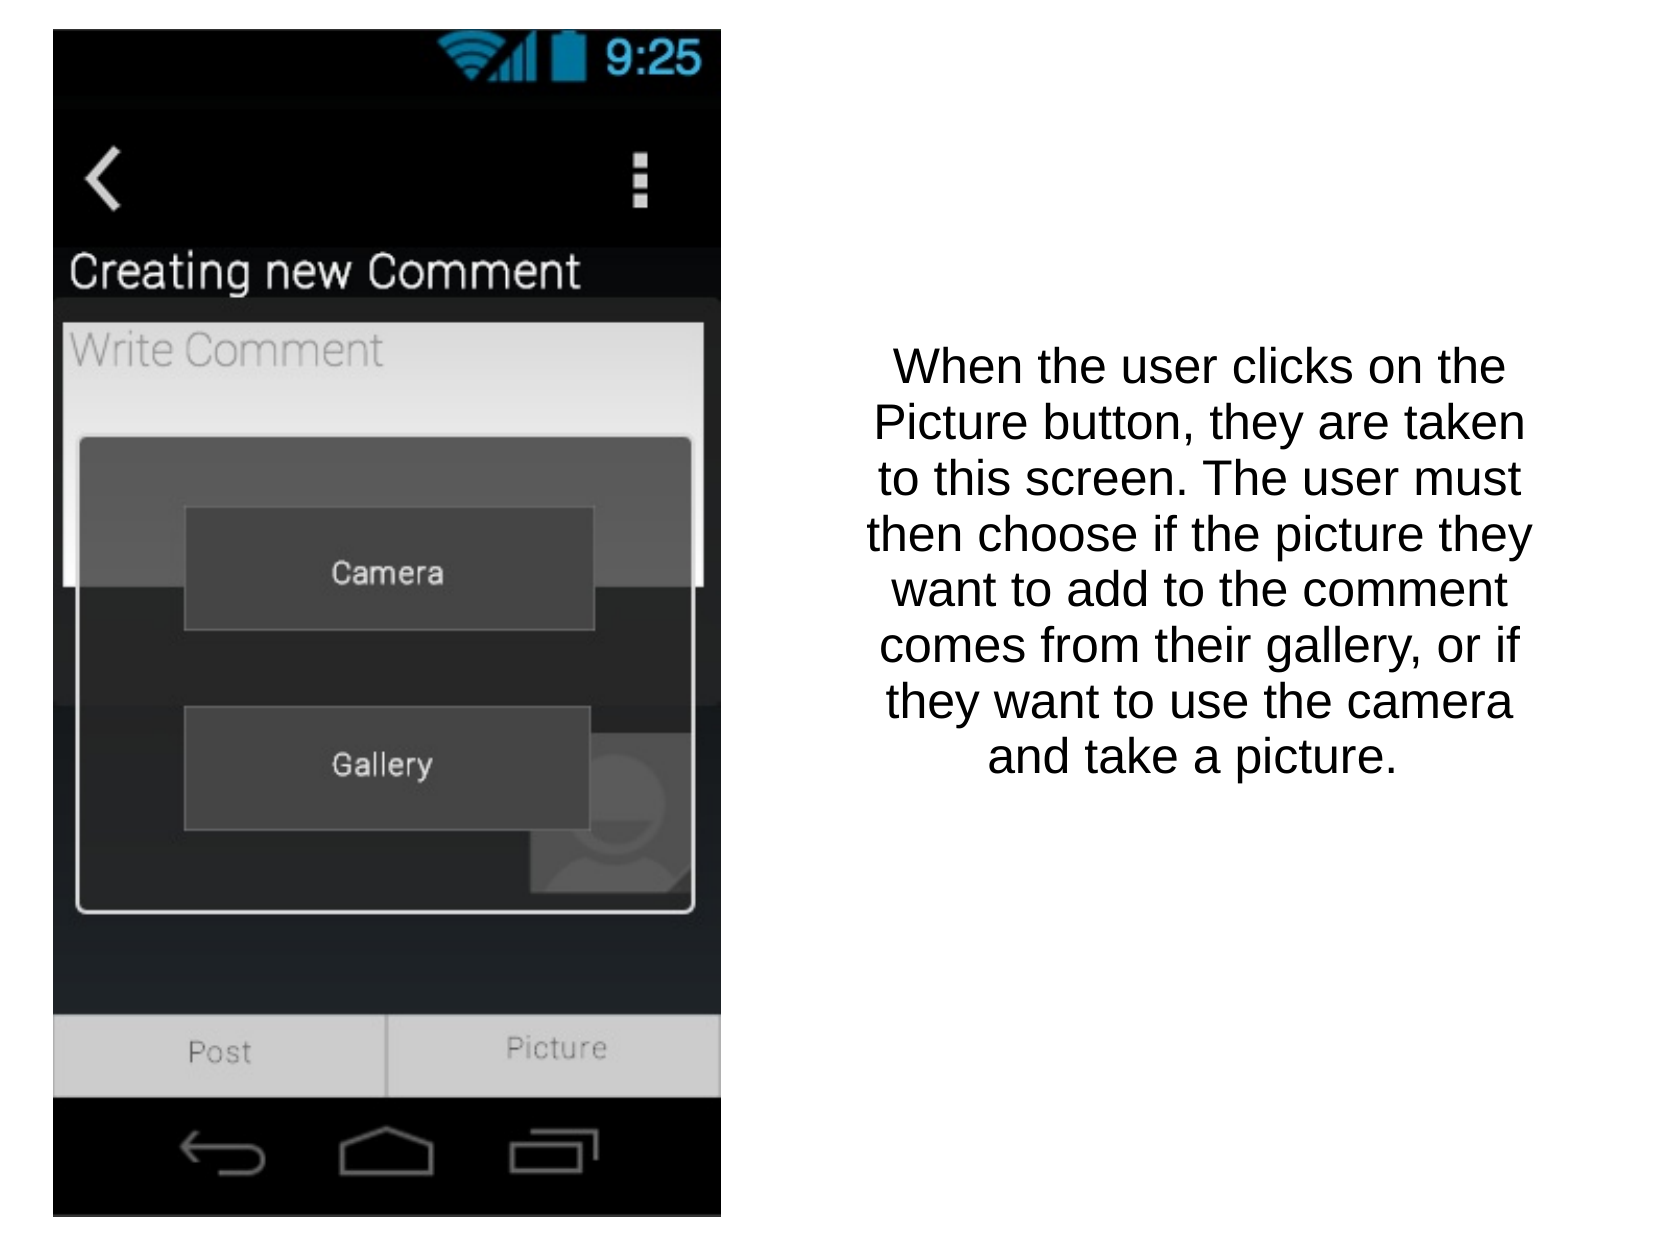

# When the user clicks on the Picture button, they are taken to this screen. The user must then choose if the picture they want to add to the comment comes from their gallery, or if they want to use the camera and take a picture.